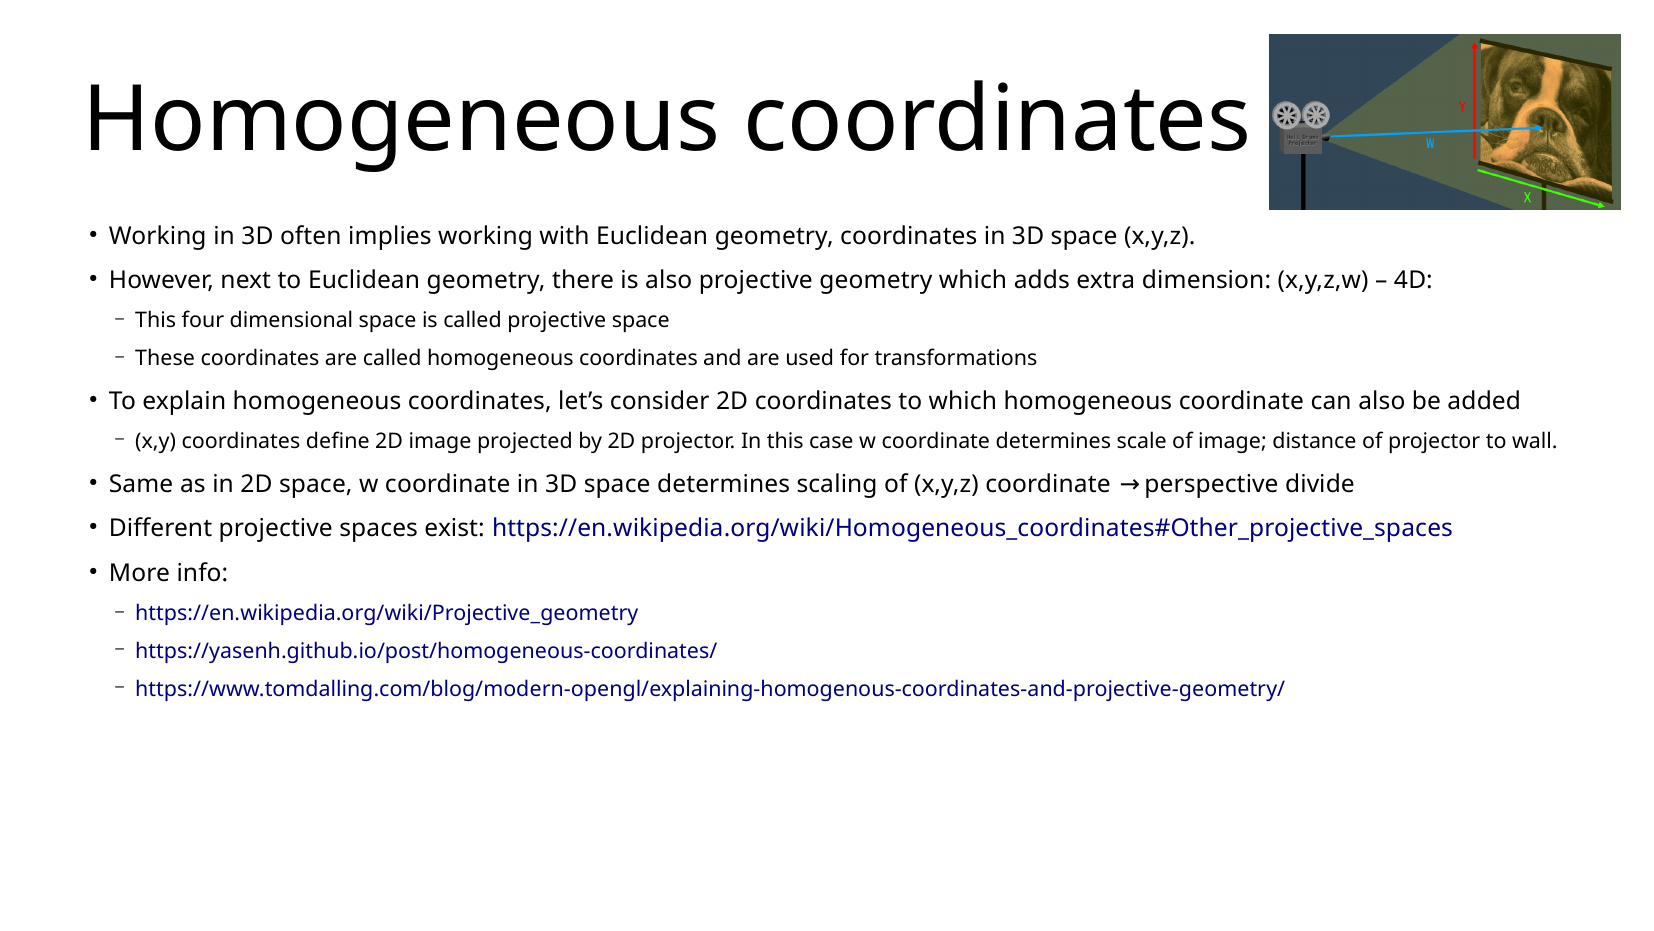

# Homogeneous coordinates
Working in 3D often implies working with Euclidean geometry, coordinates in 3D space (x,y,z).
However, next to Euclidean geometry, there is also projective geometry which adds extra dimension: (x,y,z,w) – 4D:
This four dimensional space is called projective space
These coordinates are called homogeneous coordinates and are used for transformations
To explain homogeneous coordinates, let’s consider 2D coordinates to which homogeneous coordinate can also be added
(x,y) coordinates define 2D image projected by 2D projector. In this case w coordinate determines scale of image; distance of projector to wall.
Same as in 2D space, w coordinate in 3D space determines scaling of (x,y,z) coordinate → perspective divide
Different projective spaces exist: https://en.wikipedia.org/wiki/Homogeneous_coordinates#Other_projective_spaces
More info:
https://en.wikipedia.org/wiki/Projective_geometry
https://yasenh.github.io/post/homogeneous-coordinates/
https://www.tomdalling.com/blog/modern-opengl/explaining-homogenous-coordinates-and-projective-geometry/